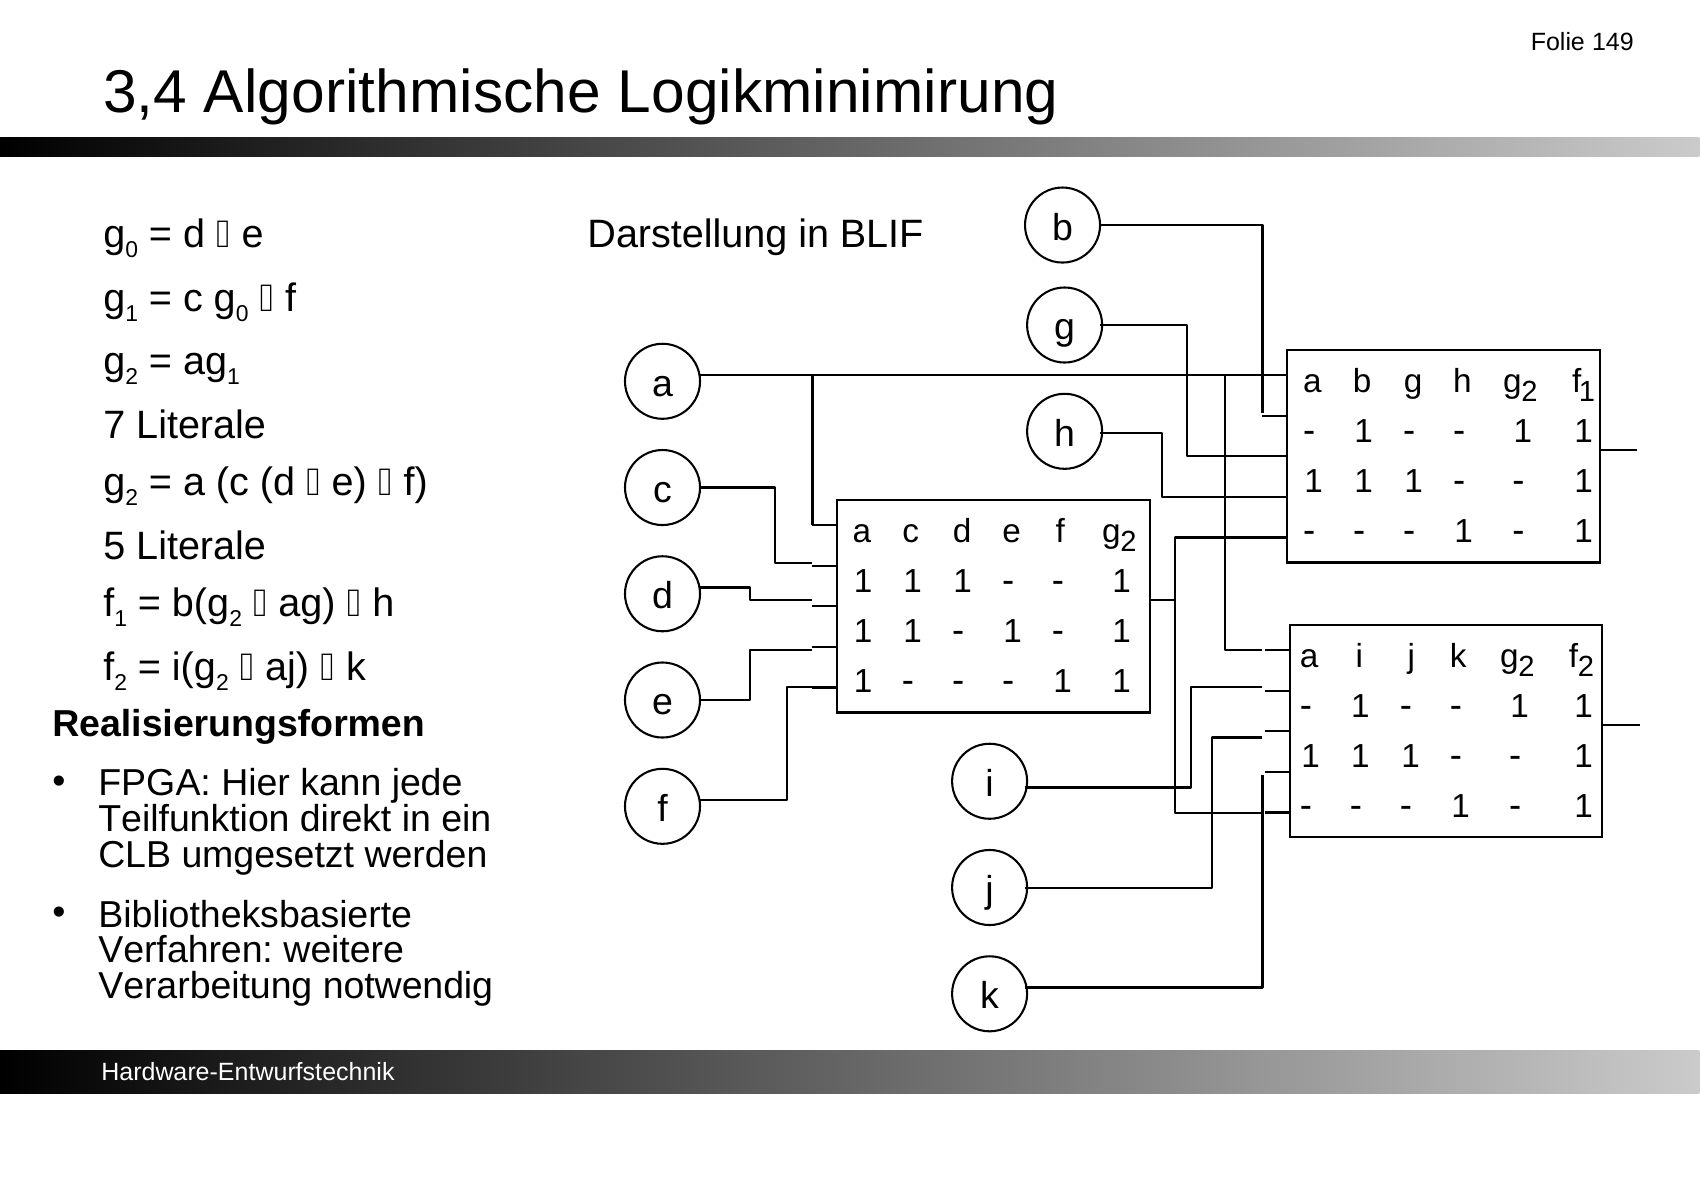

# 3,4 Algorithmische Logikminimirung
b
g0 = d  e	Darstellung in BLIF
g1 = c g0  f
g2 = ag1
7 Literale
g2 = a (c (d  e)  f)
5 Literale
f1 = b(g2  ag)  h
f2 = i(g2  aj)  k
g
a
h
c
d
e
Realisierungsformen
FPGA: Hier kann jede Teilfunktion direkt in ein CLB umgesetzt werden
Bibliotheksbasierte Verfahren: weitere Verarbeitung notwendig
i
f
j
k